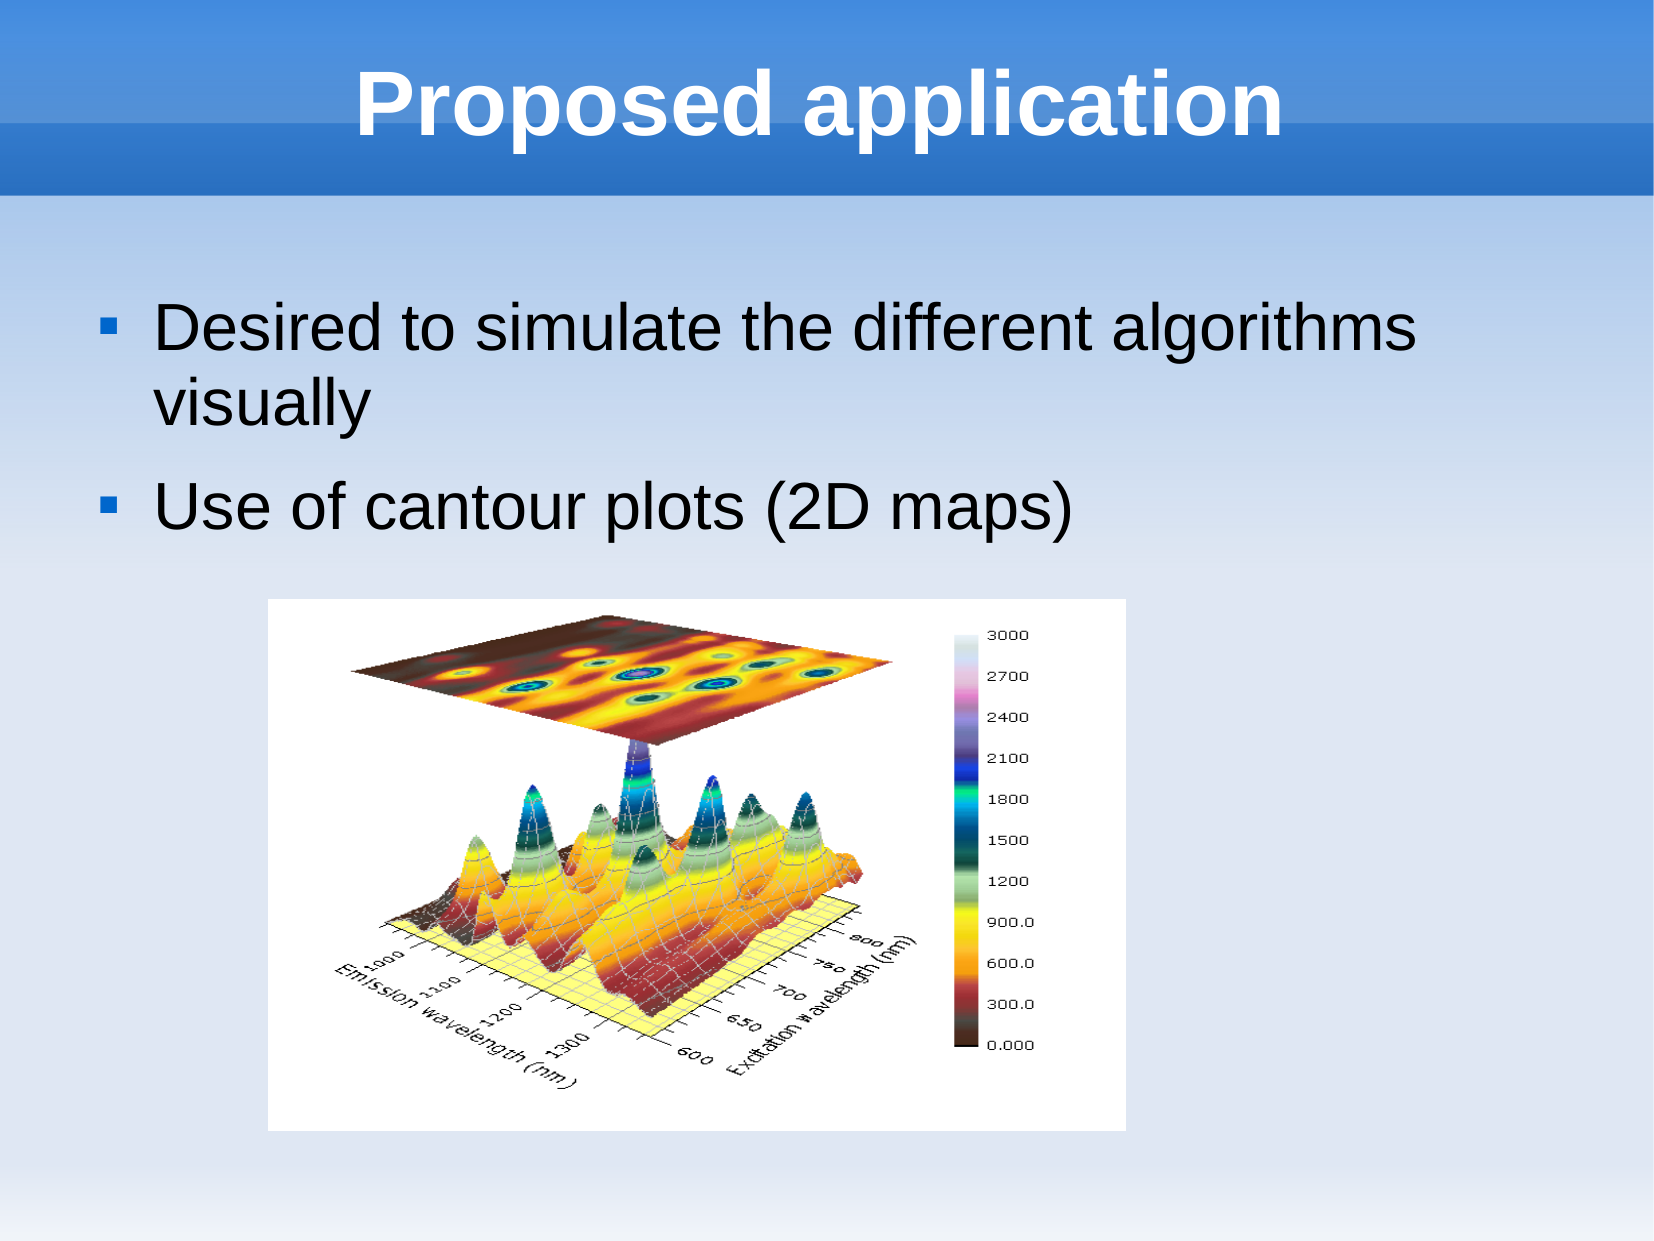

# Proposed application
Desired to simulate the different algorithms visually
Use of cantour plots (2D maps)